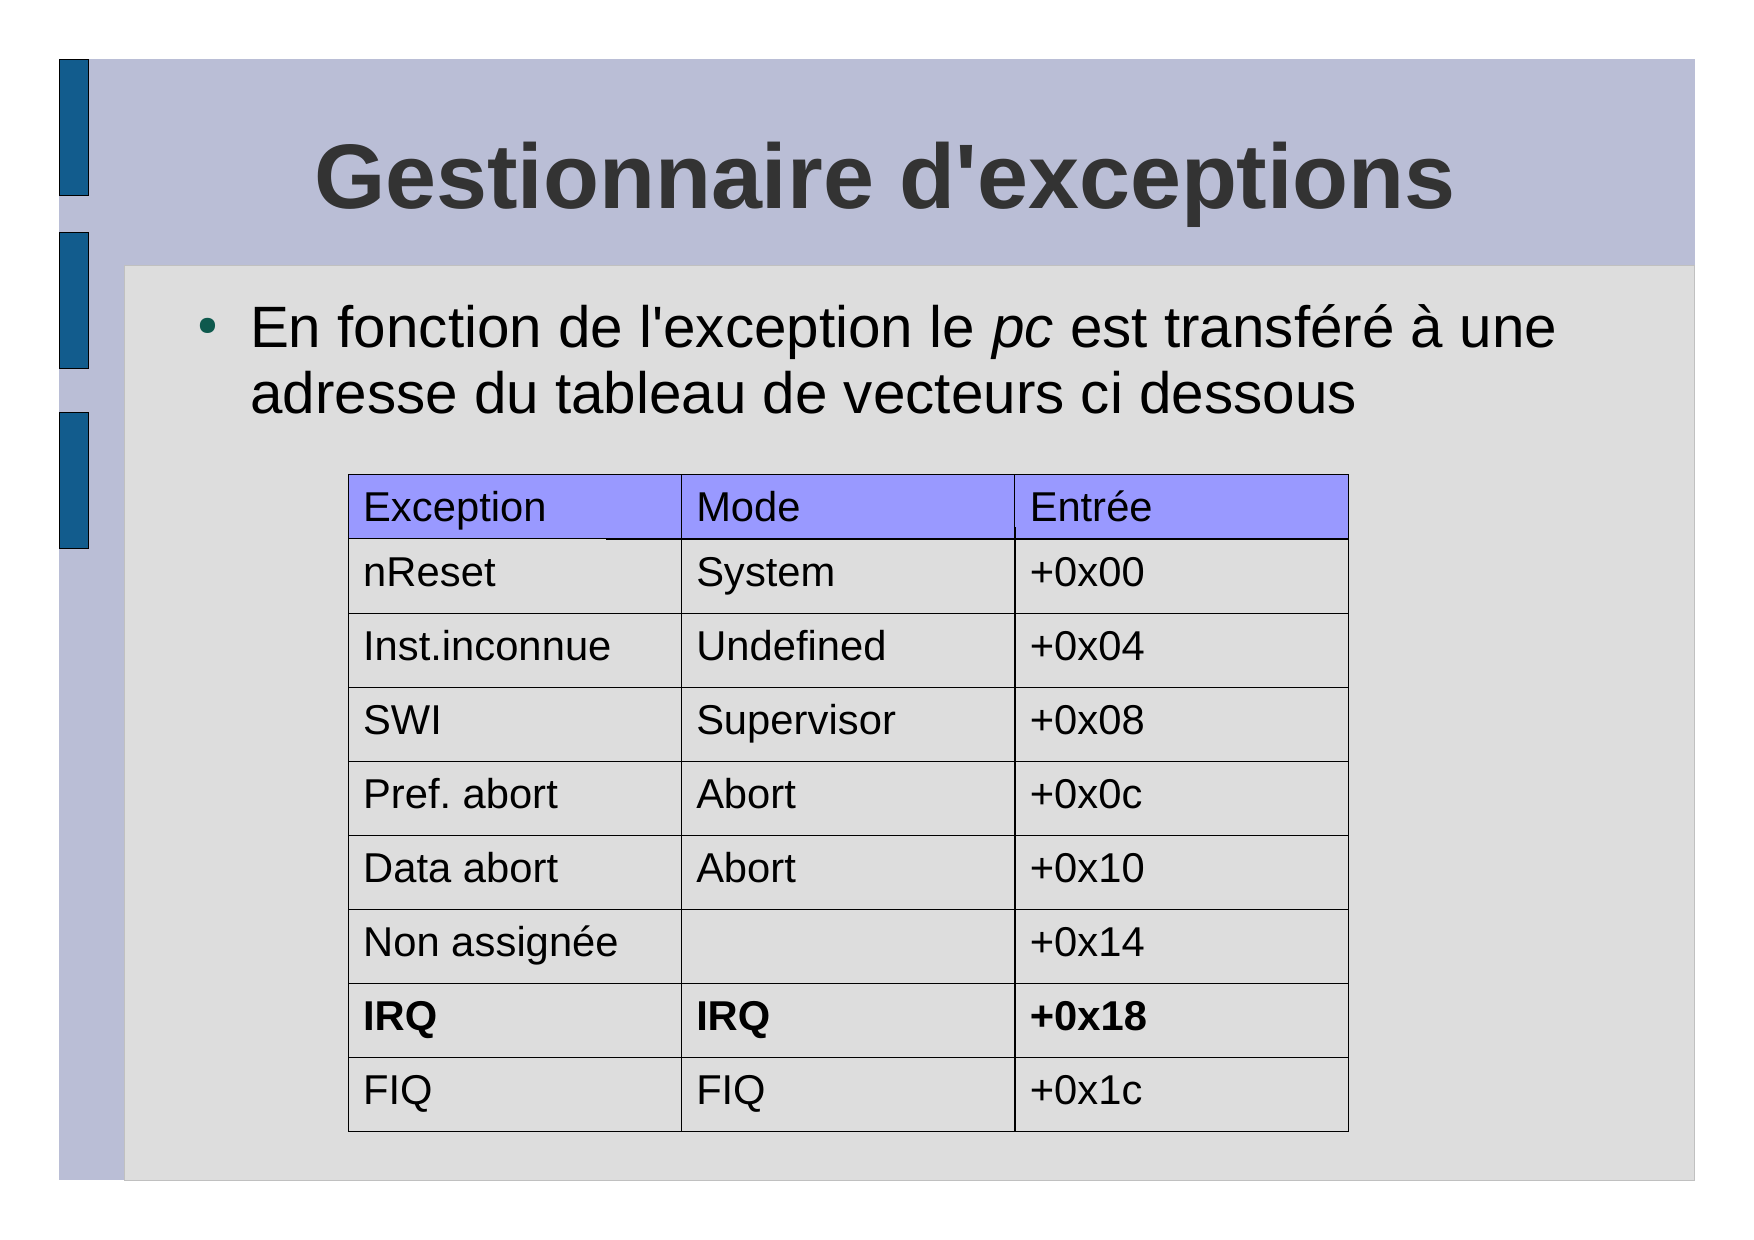

# Gestionnaire d'exceptions
En fonction de l'exception le pc est transféré à une adresse du tableau de vecteurs ci dessous
Exception
Mode
Entrée
nReset
System
+0x00
Inst.inconnue
Undefined
+0x04
SWI
Supervisor
+0x08
Pref. abort
Abort
+0x0c
Data abort
Abort
+0x10
Non assignée
+0x14
IRQ
IRQ
+0x18
FIQ
FIQ
+0x1c